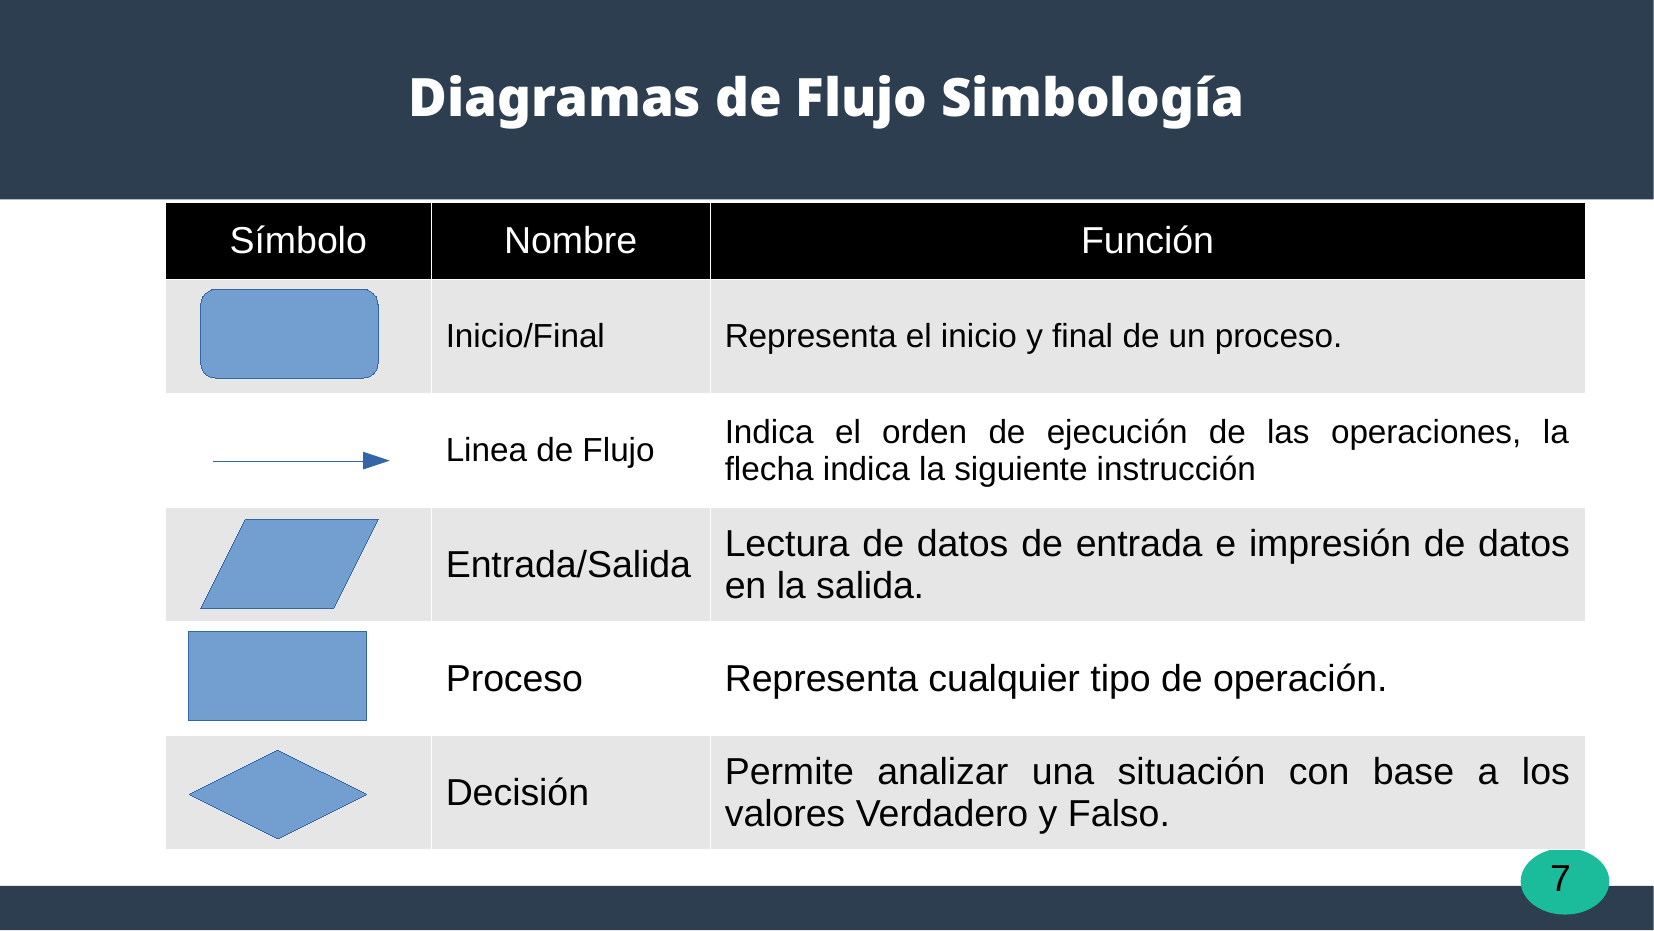

# Diagramas de Flujo Simbología
| Símbolo | Nombre | Función |
| --- | --- | --- |
| | | Inicio/Final | Representa el inicio y final de un proceso. |
| | Linea de Flujo | Indica el orden de ejecución de las operaciones, la flecha indica la siguiente instrucción |
| | Entrada/Salida | Lectura de datos de entrada e impresión de datos en la salida. |
| | Proceso | Representa cualquier tipo de operación. |
| | Decisión | Permite analizar una situación con base a los valores Verdadero y Falso. |
7